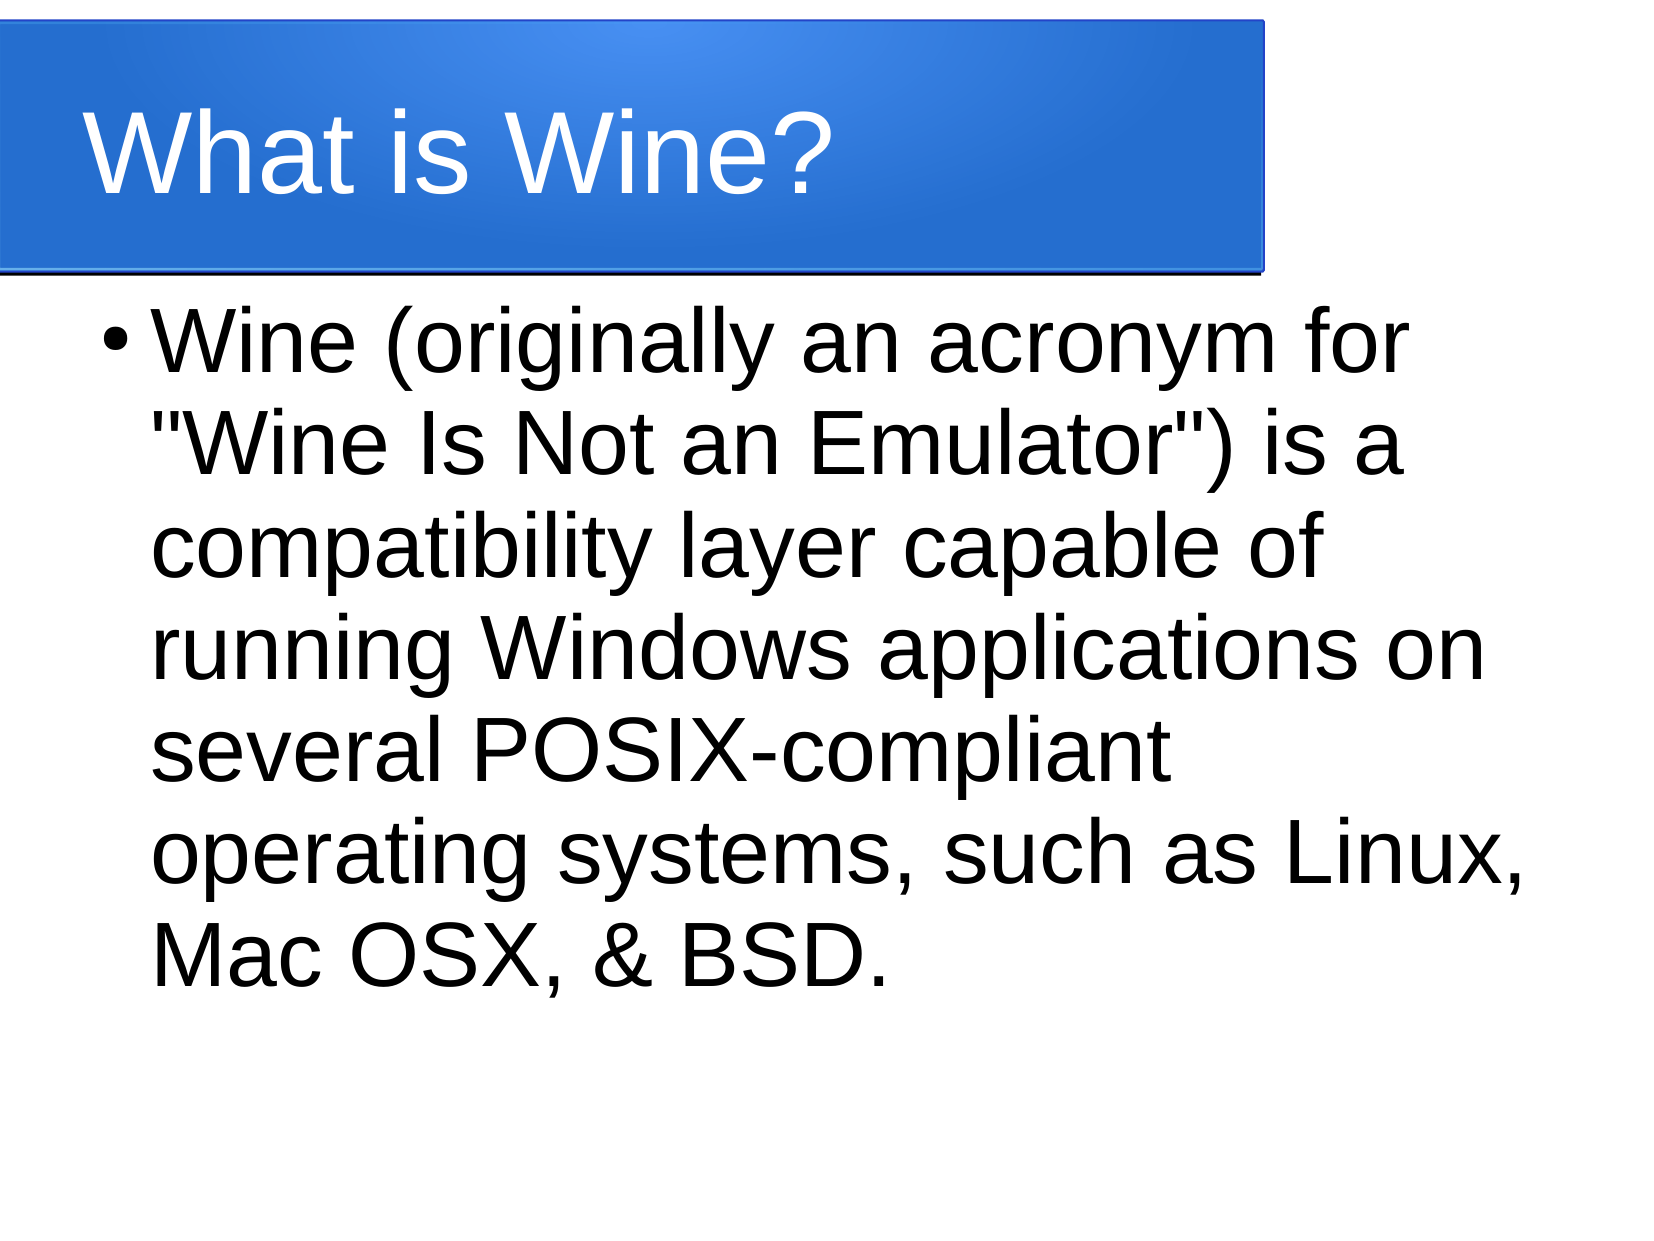

# What is Wine?
Wine (originally an acronym for "Wine Is Not an Emulator") is a compatibility layer capable of running Windows applications on several POSIX-compliant operating systems, such as Linux, Mac OSX, & BSD.